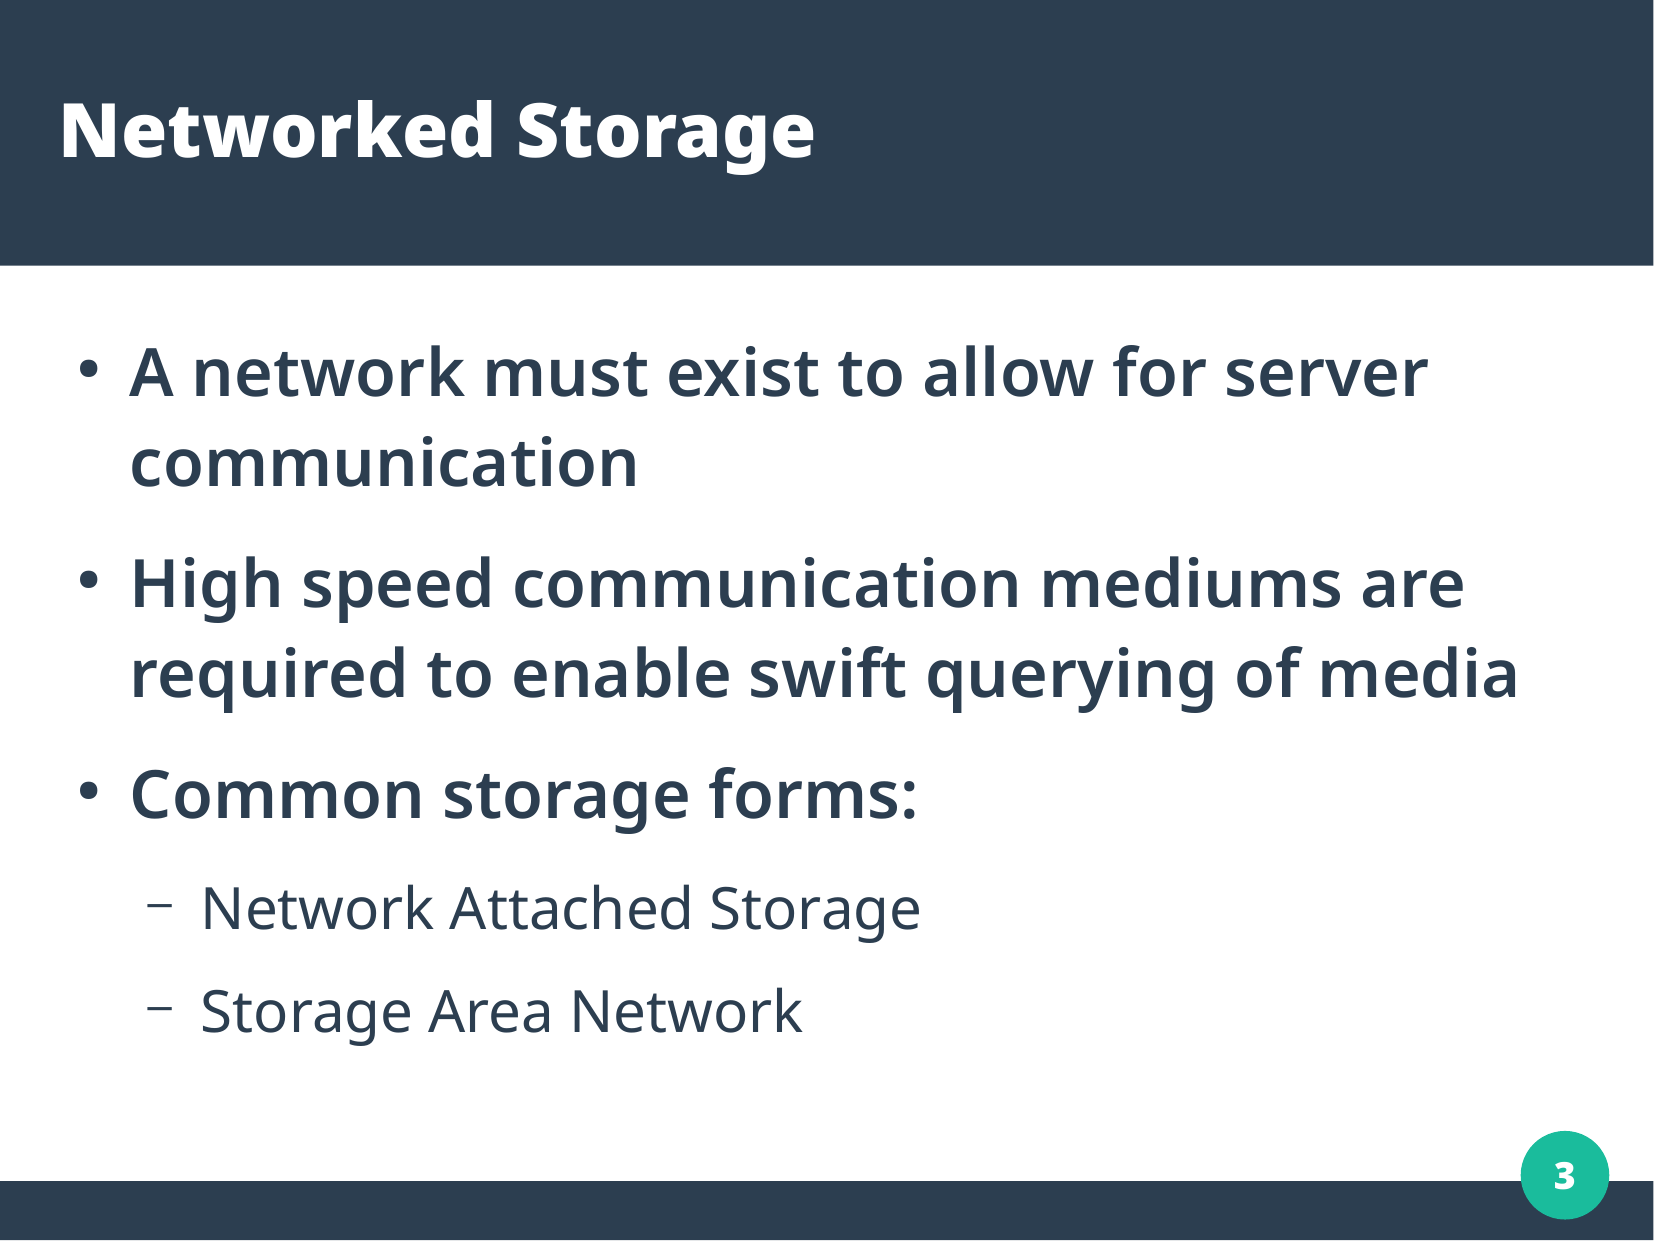

# Networked Storage
A network must exist to allow for server communication
High speed communication mediums are required to enable swift querying of media
Common storage forms:
Network Attached Storage
Storage Area Network
3